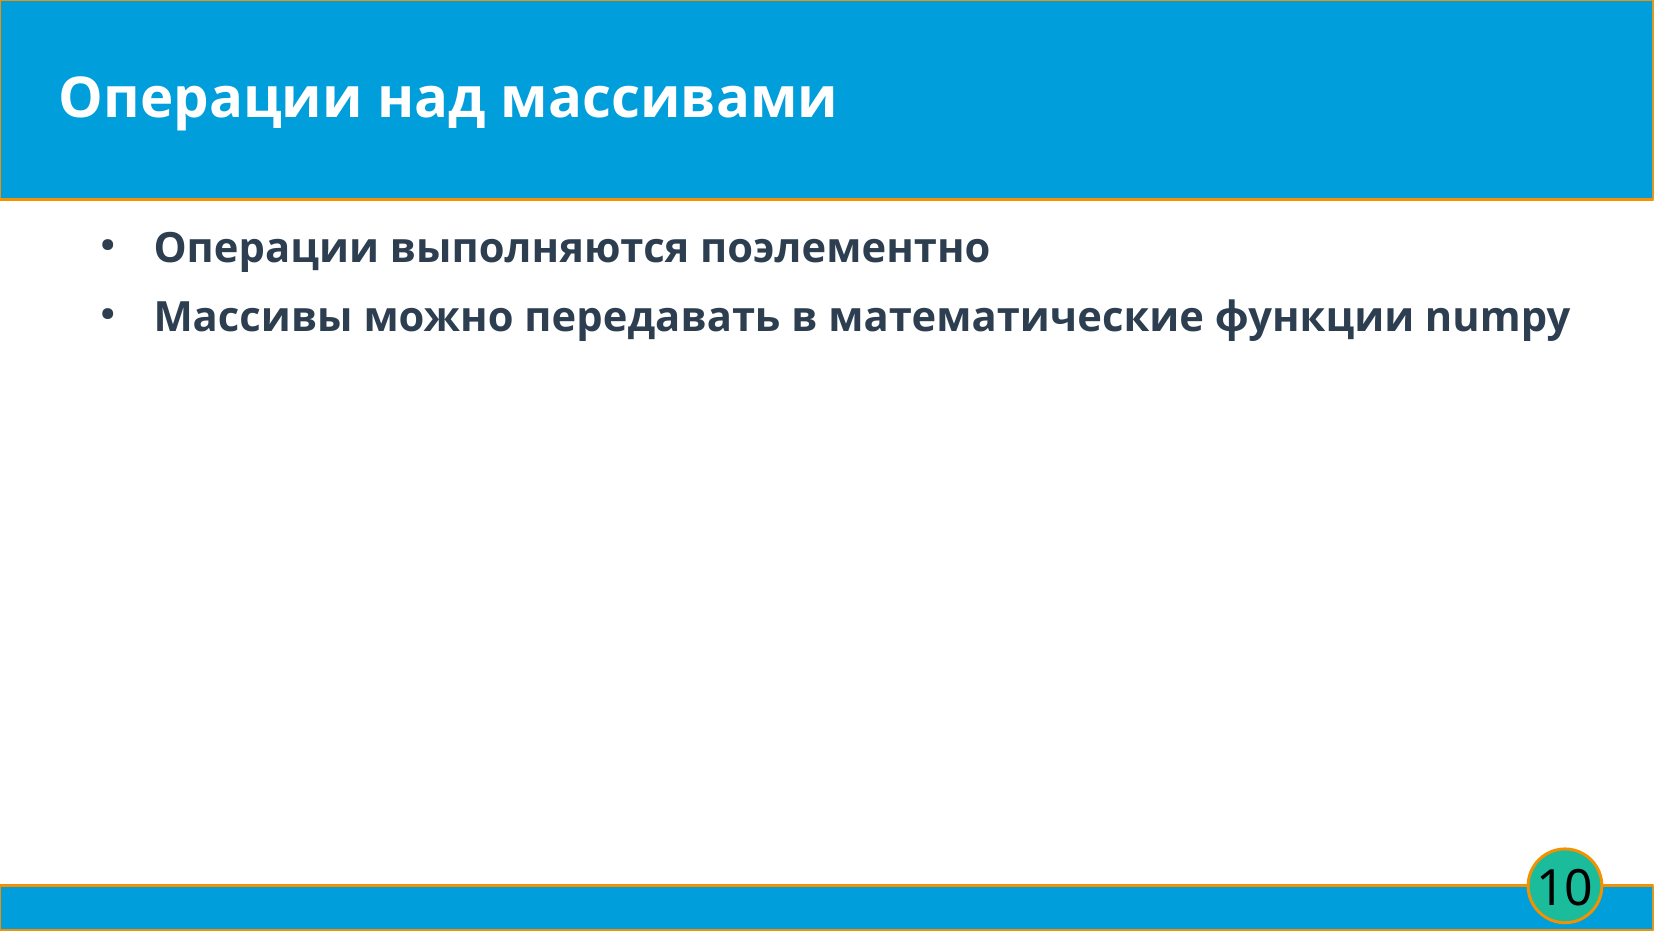

# Операции над массивами
Операции выполняются поэлементно
Массивы можно передавать в математические функции numpy